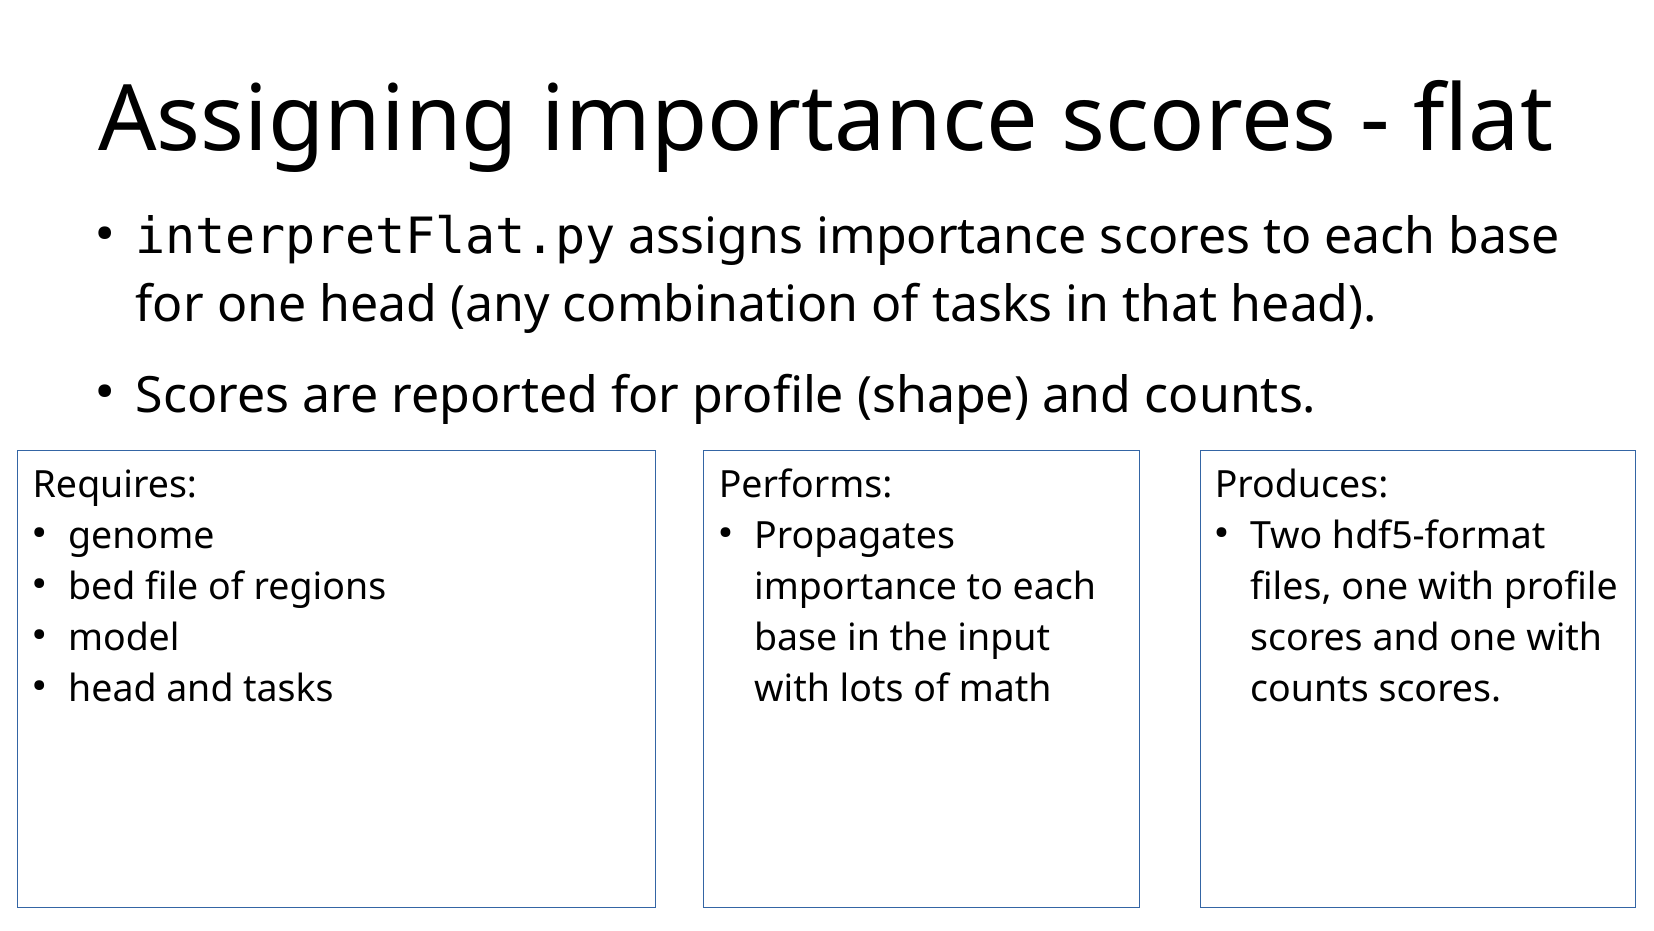

# Assigning importance scores - flat
interpretFlat.py assigns importance scores to each base for one head (any combination of tasks in that head).
Scores are reported for profile (shape) and counts.
Requires:
genome
bed file of regions
model
head and tasks
Performs:
Propagates importance to each base in the input with lots of math
Produces:
Two hdf5-format files, one with profile scores and one with counts scores.